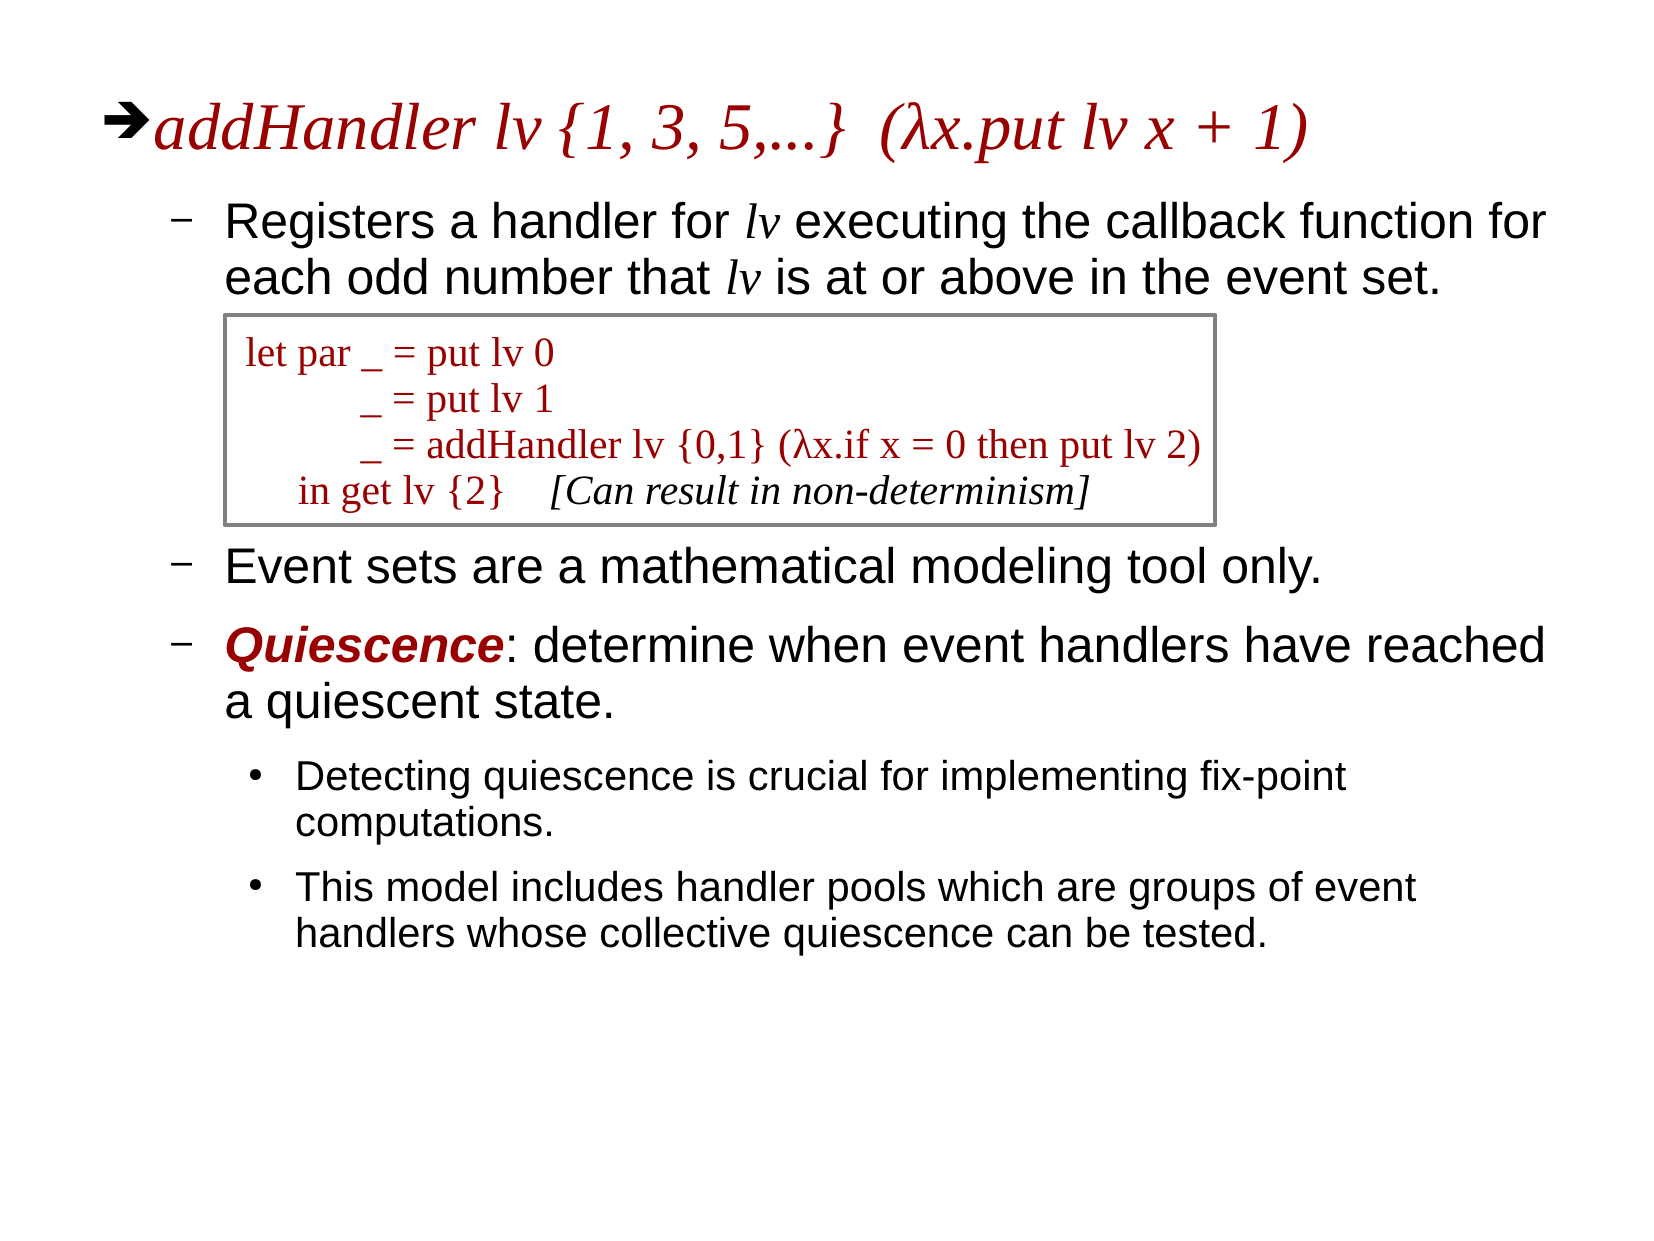

# addHandler lv {1, 3, 5,...} (λx.put lv x + 1)
Registers a handler for lv executing the callback function for each odd number that lv is at or above in the event set.
 let par _ = put lv 0 _ = put lv 1 _ = addHandler lv {0,1} (λx.if x = 0 then put lv 2) in get lv {2} [Can result in non-determinism]
Event sets are a mathematical modeling tool only.
Quiescence: determine when event handlers have reached a quiescent state.
Detecting quiescence is crucial for implementing fix-point computations.
This model includes handler pools which are groups of event handlers whose collective quiescence can be tested.